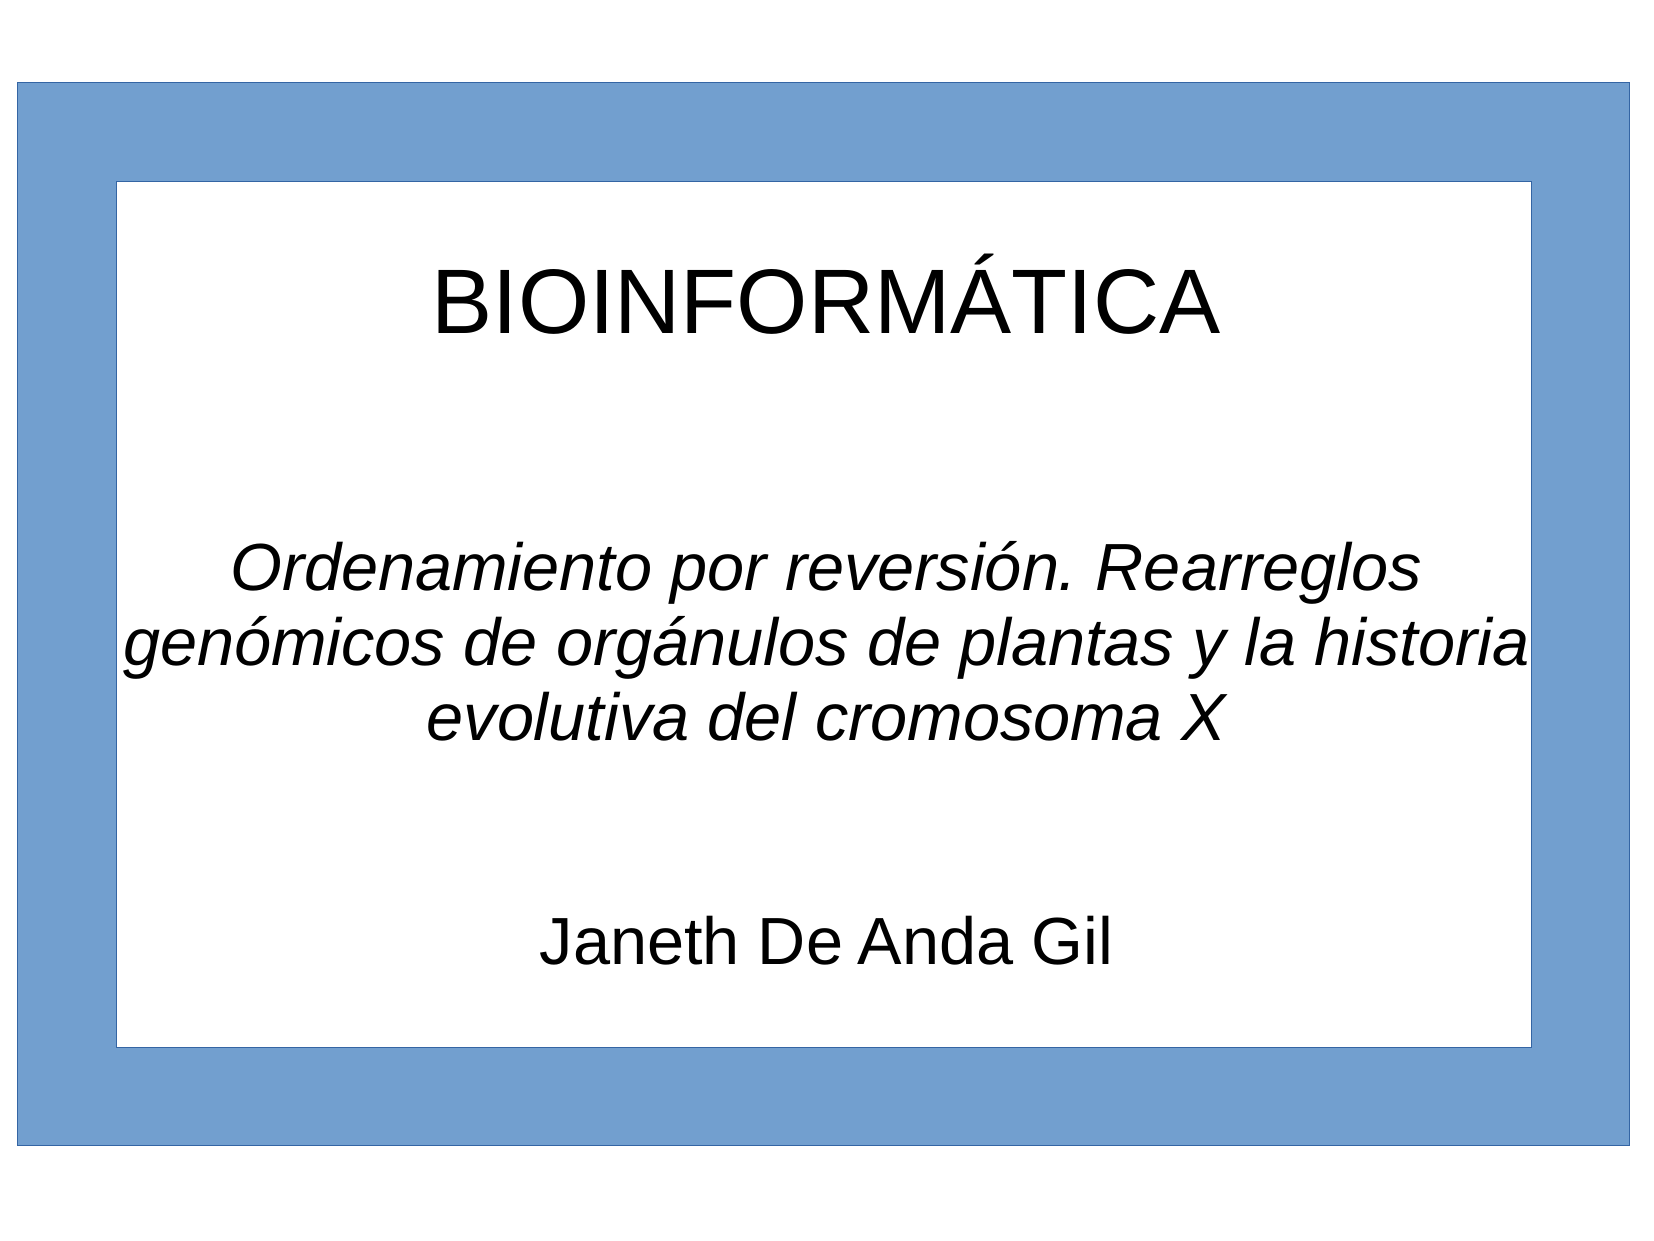

#
BIOINFORMÁTICA
Ordenamiento por reversión. Rearreglos genómicos de orgánulos de plantas y la historia evolutiva del cromosoma X
Janeth De Anda Gil